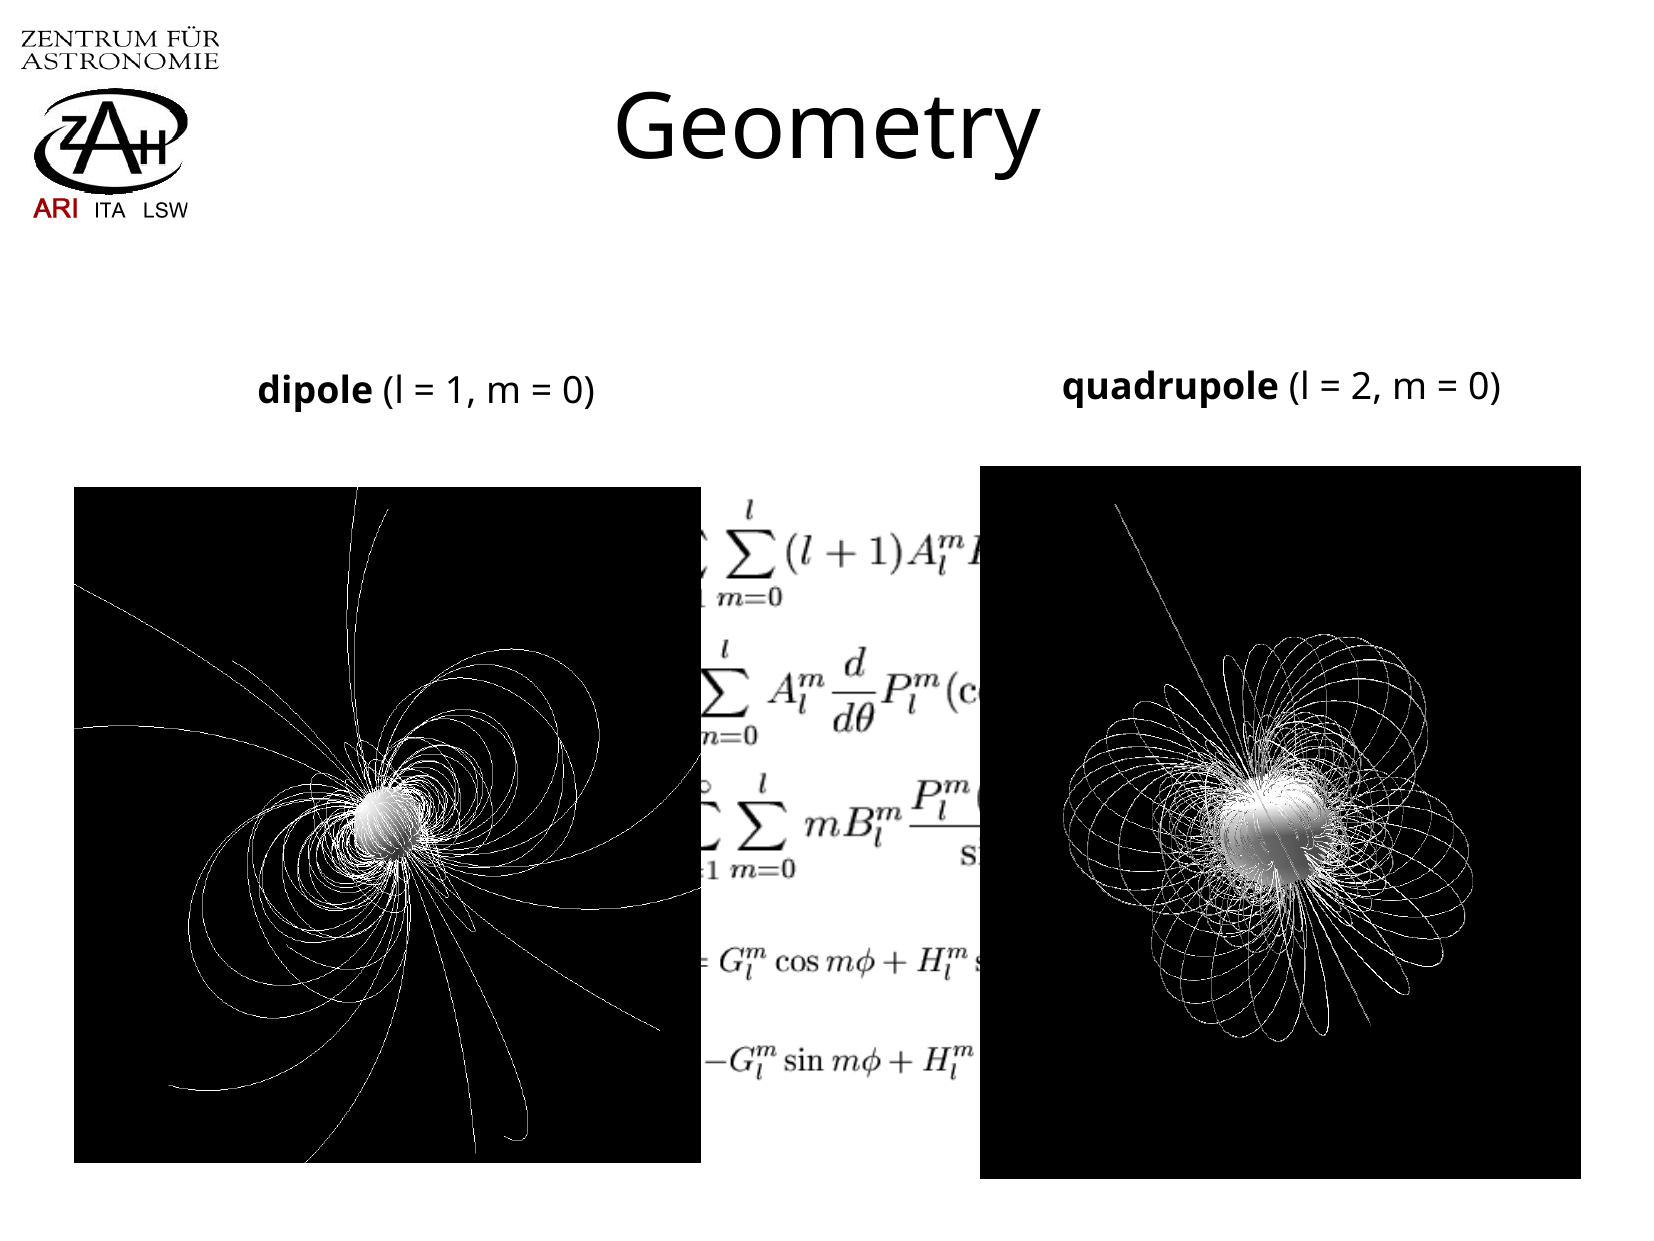

Geometry
quadrupole (l = 2, m = 0)
dipole (l = 1, m = 0)